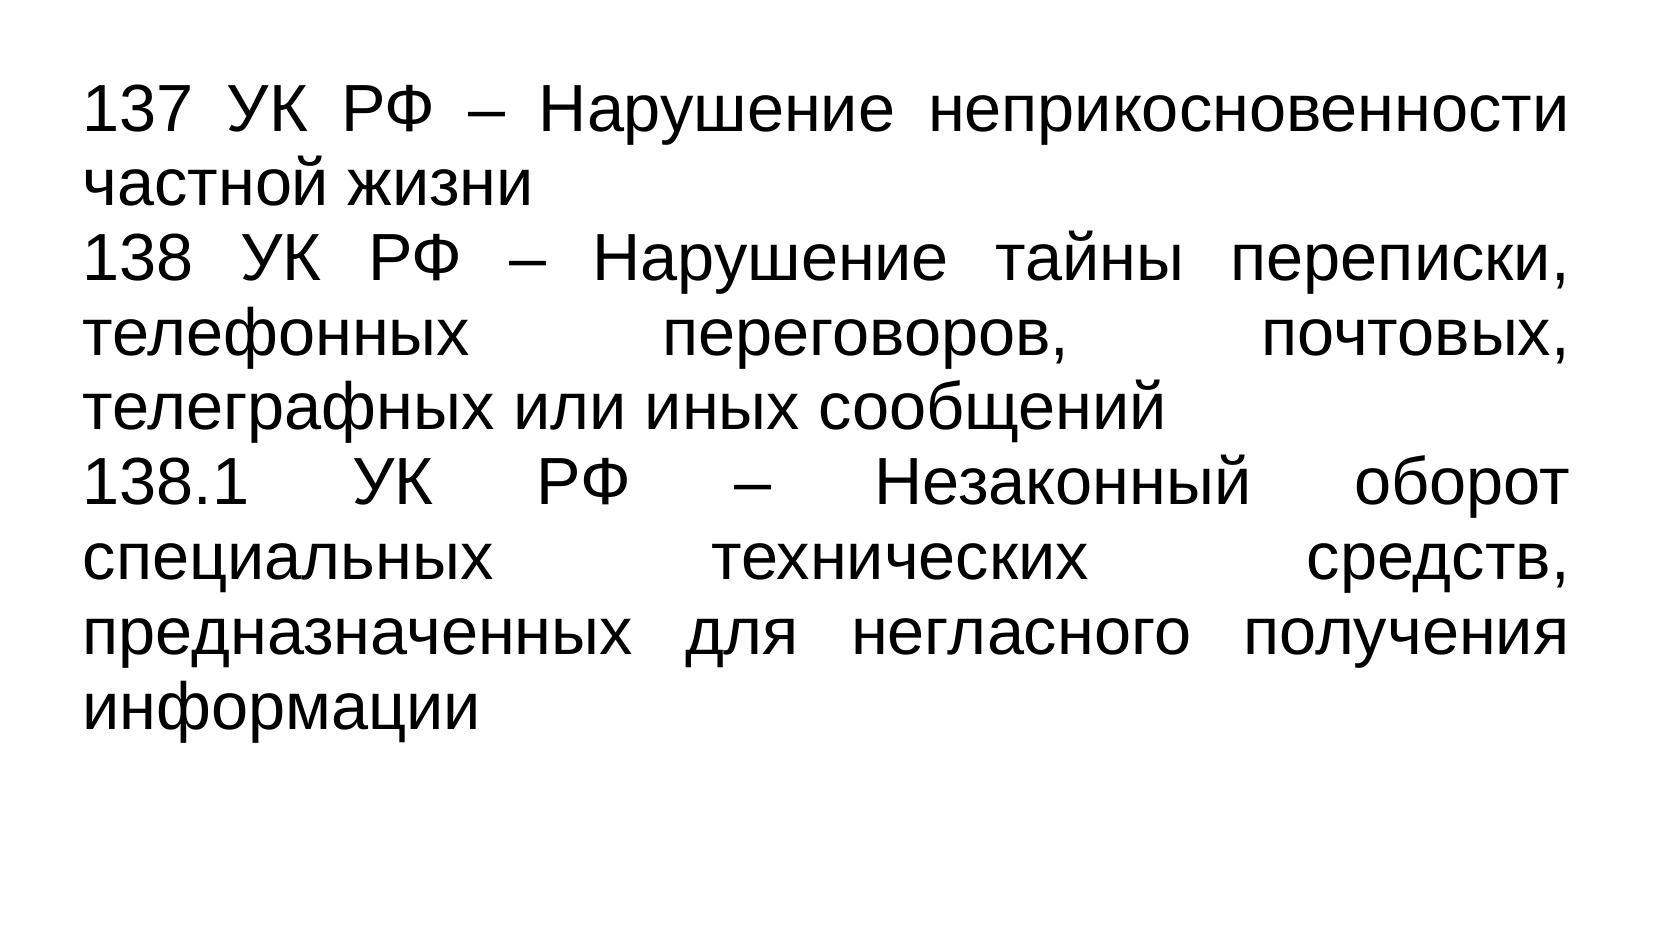

# 137 УК РФ – Нарушение неприкосновенности частной жизни
138 УК РФ – Нарушение тайны переписки, телефонных переговоров, почтовых, телеграфных или иных сообщений
138.1 УК РФ – Незаконный оборот специальных технических средств, предназначенных для негласного получения информации